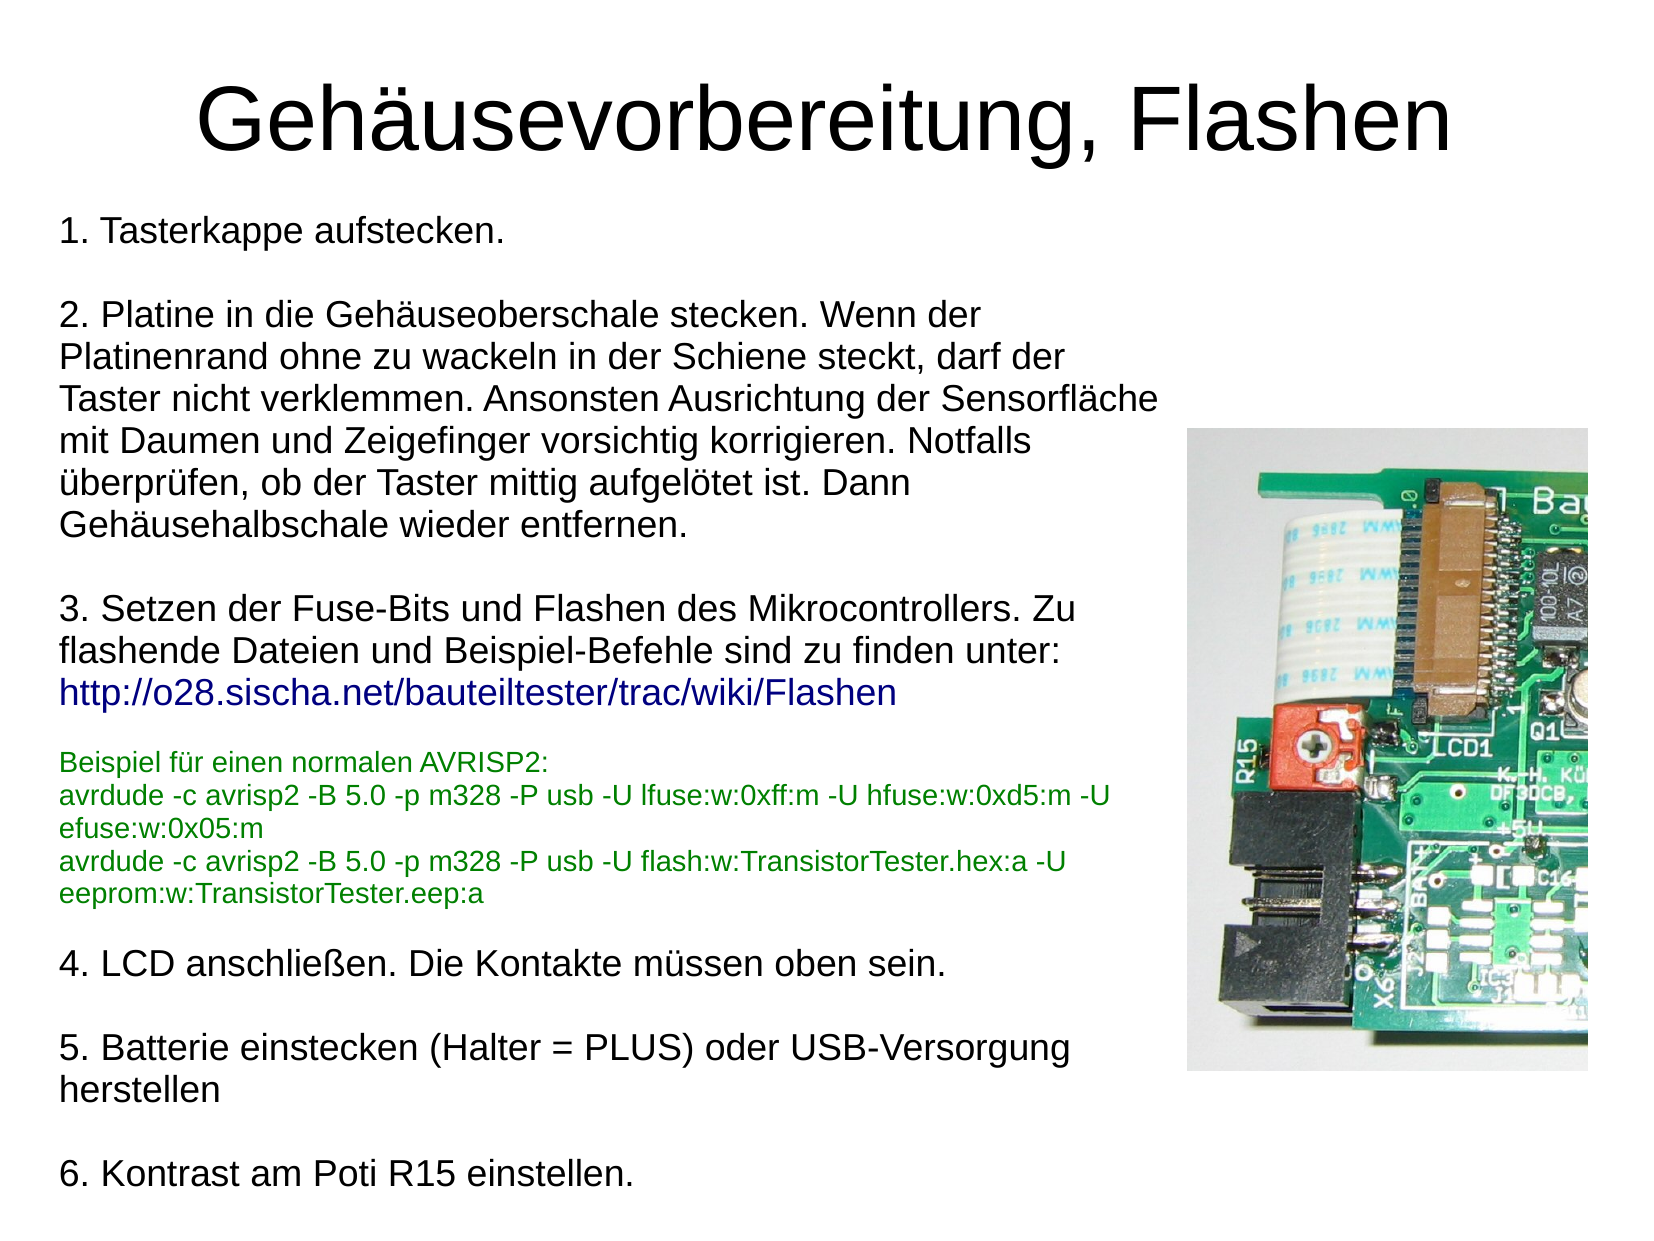

# Gehäusevorbereitung, Flashen
1. Tasterkappe aufstecken.
2. Platine in die Gehäuseoberschale stecken. Wenn der Platinenrand ohne zu wackeln in der Schiene steckt, darf der Taster nicht verklemmen. Ansonsten Ausrichtung der Sensorfläche mit Daumen und Zeigefinger vorsichtig korrigieren. Notfalls überprüfen, ob der Taster mittig aufgelötet ist. Dann Gehäusehalbschale wieder entfernen.
3. Setzen der Fuse-Bits und Flashen des Mikrocontrollers. Zu flashende Dateien und Beispiel-Befehle sind zu finden unter: http://o28.sischa.net/bauteiltester/trac/wiki/Flashen
Beispiel für einen normalen AVRISP2:
avrdude -c avrisp2 -B 5.0 -p m328 -P usb -U lfuse:w:0xff:m -U hfuse:w:0xd5:m -U efuse:w:0x05:m
avrdude -c avrisp2 -B 5.0 -p m328 -P usb -U flash:w:TransistorTester.hex:a -U eeprom:w:TransistorTester.eep:a
4. LCD anschließen. Die Kontakte müssen oben sein.
5. Batterie einstecken (Halter = PLUS) oder USB-Versorgung herstellen
6. Kontrast am Poti R15 einstellen.